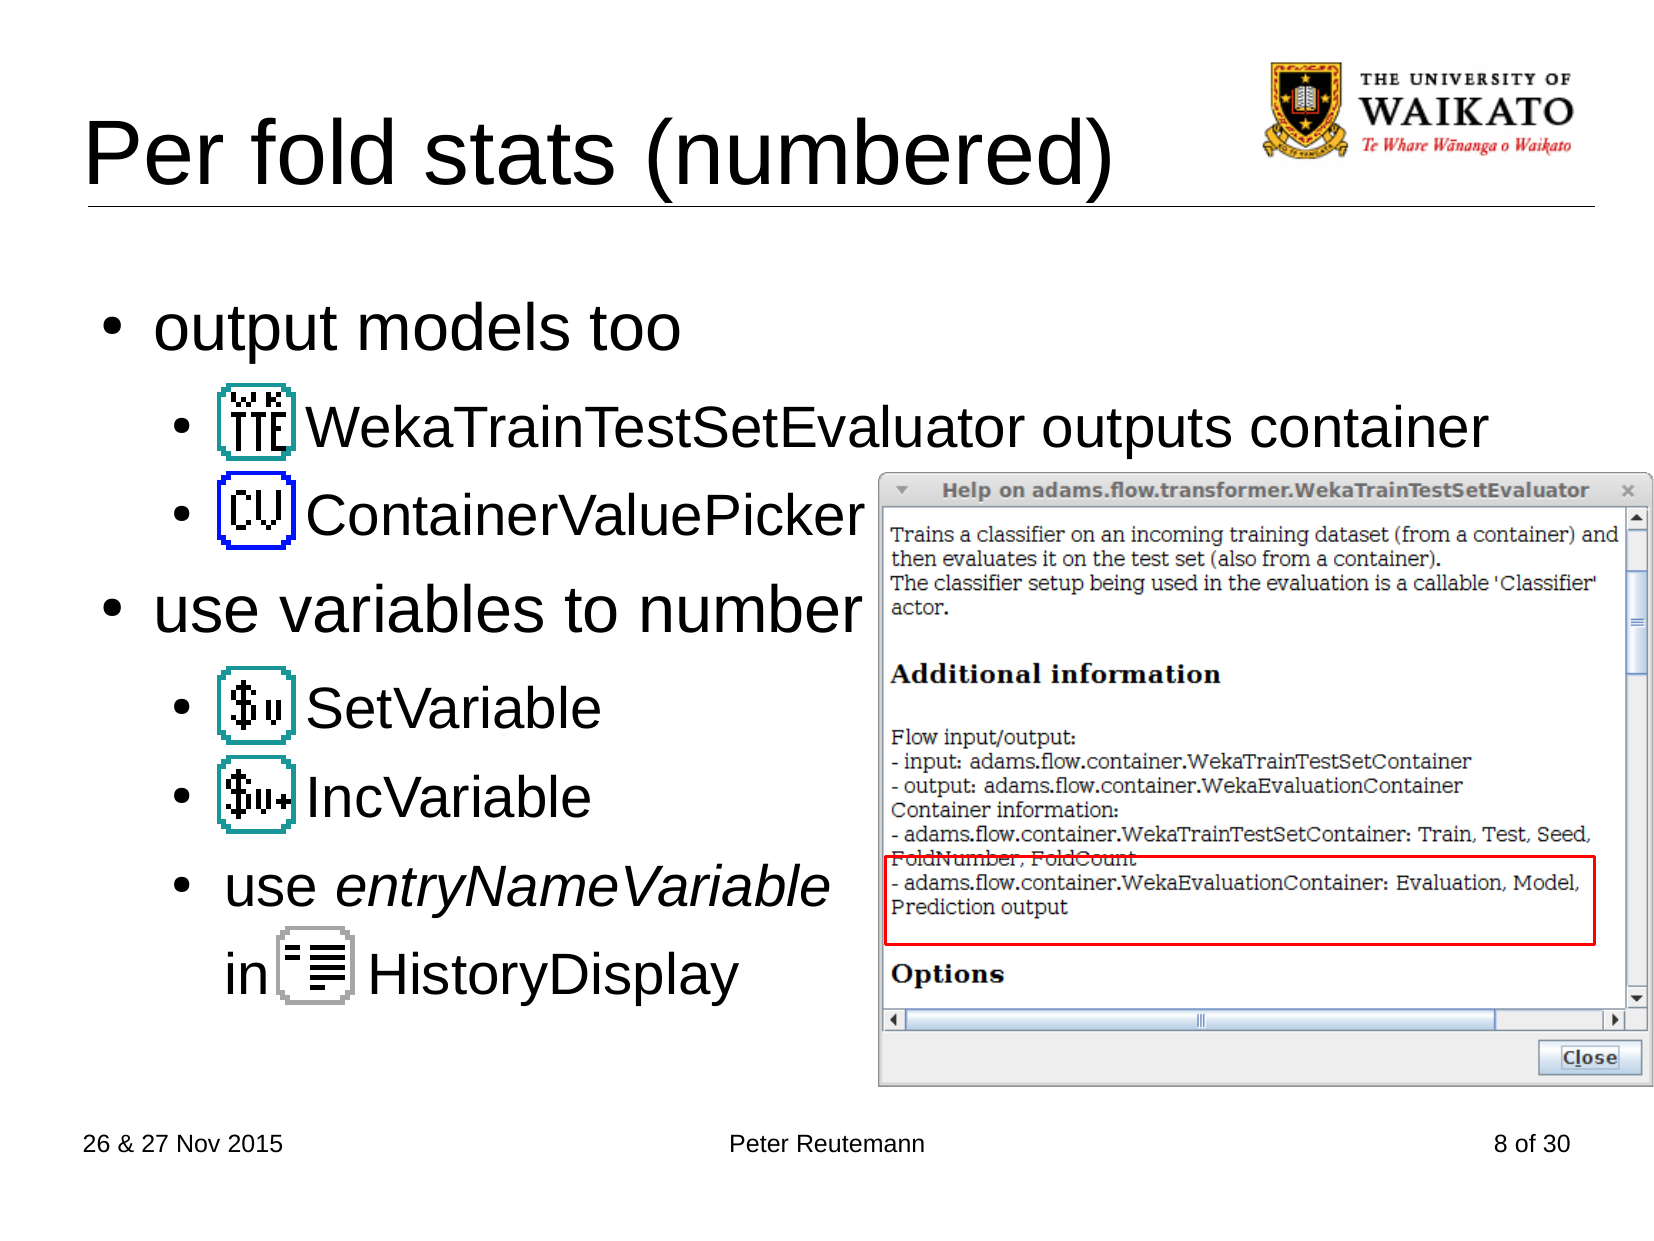

# Per fold stats (numbered)
output models too
 WekaTrainTestSetEvaluator outputs container
 ContainerValuePicker
use variables to number folds
 SetVariable
 IncVariable
use entryNameVariable
in HistoryDisplay
26 & 27 Nov 2015
Peter Reutemann
8